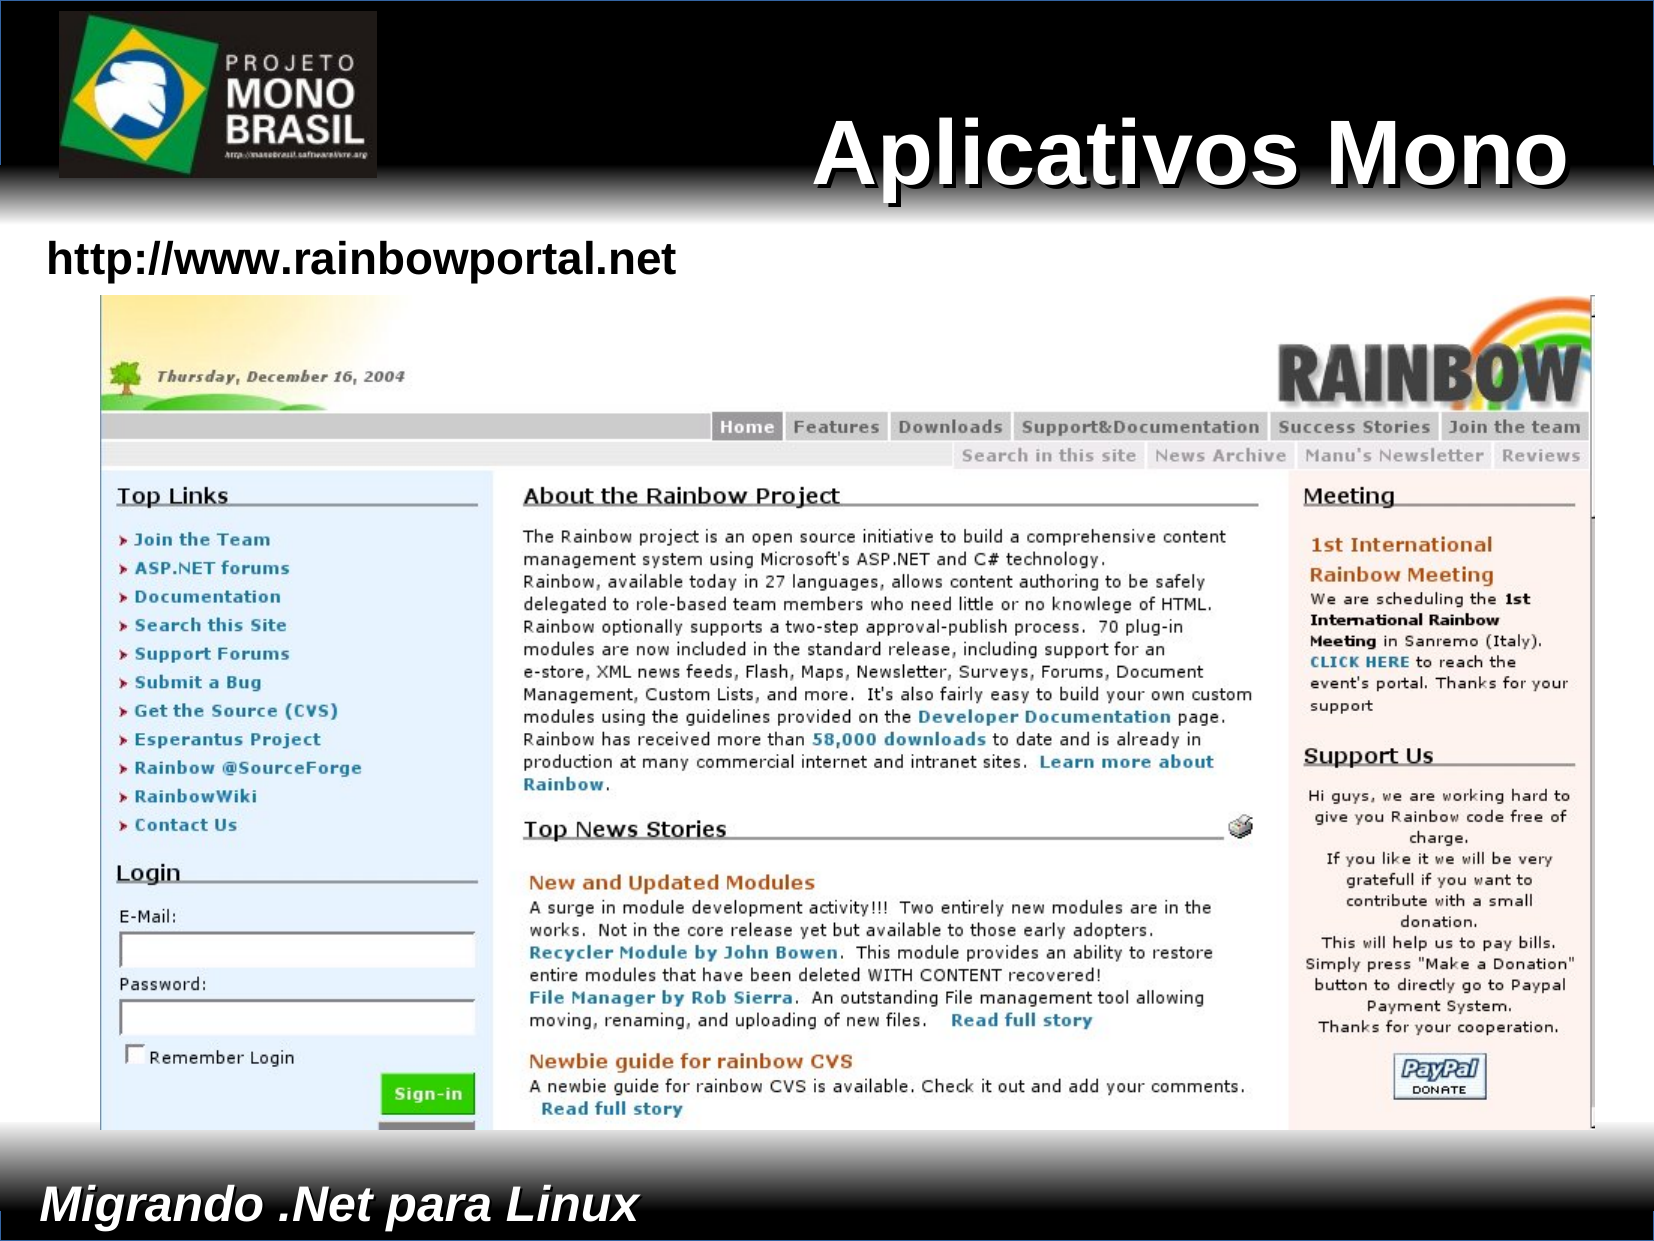

# Aplicativos Mono
http://www.rainbowportal.net
Migrando .Net para Linux